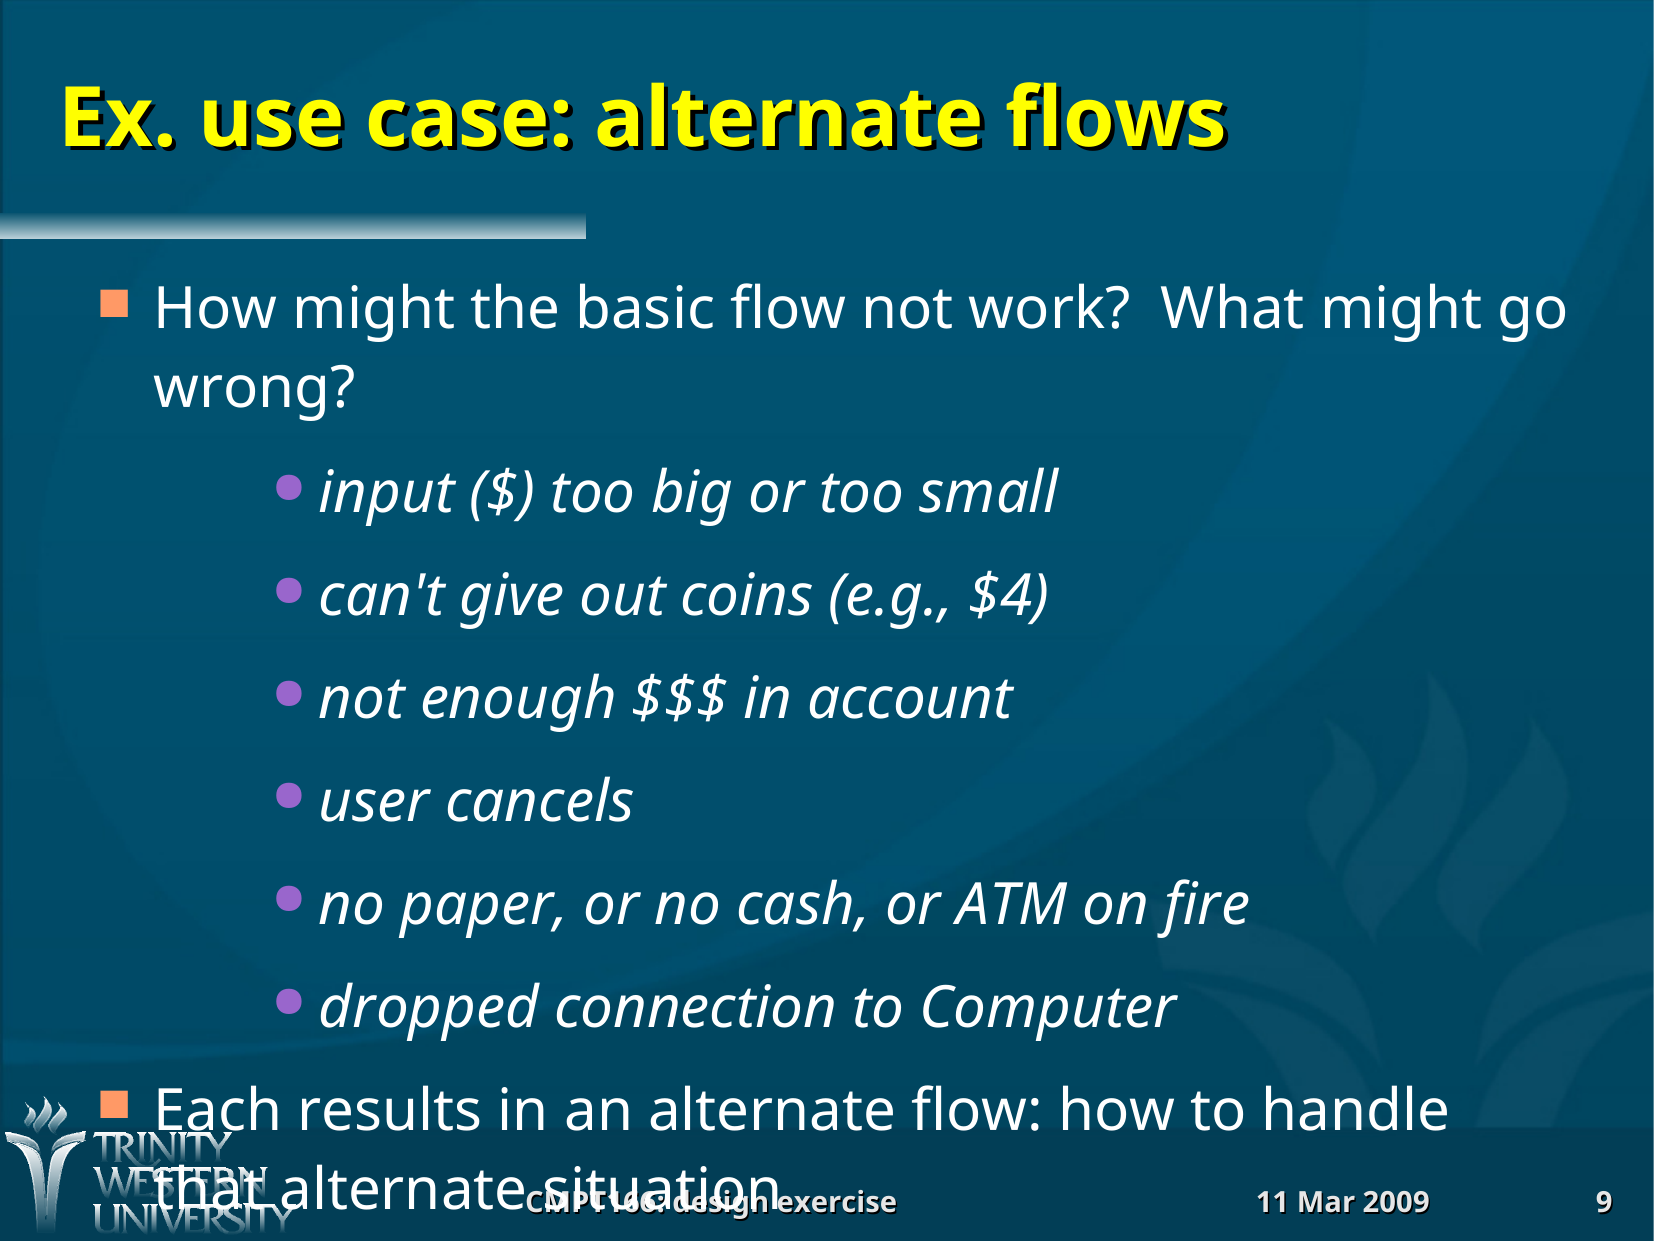

# Ex. use case: alternate flows
How might the basic flow not work? What might go wrong?
input ($) too big or too small
can't give out coins (e.g., $4)
not enough $$$ in account
user cancels
no paper, or no cash, or ATM on fire
dropped connection to Computer
Each results in an alternate flow: how to handle that alternate situation
CMPT166: design exercise
11 Mar 2009
9